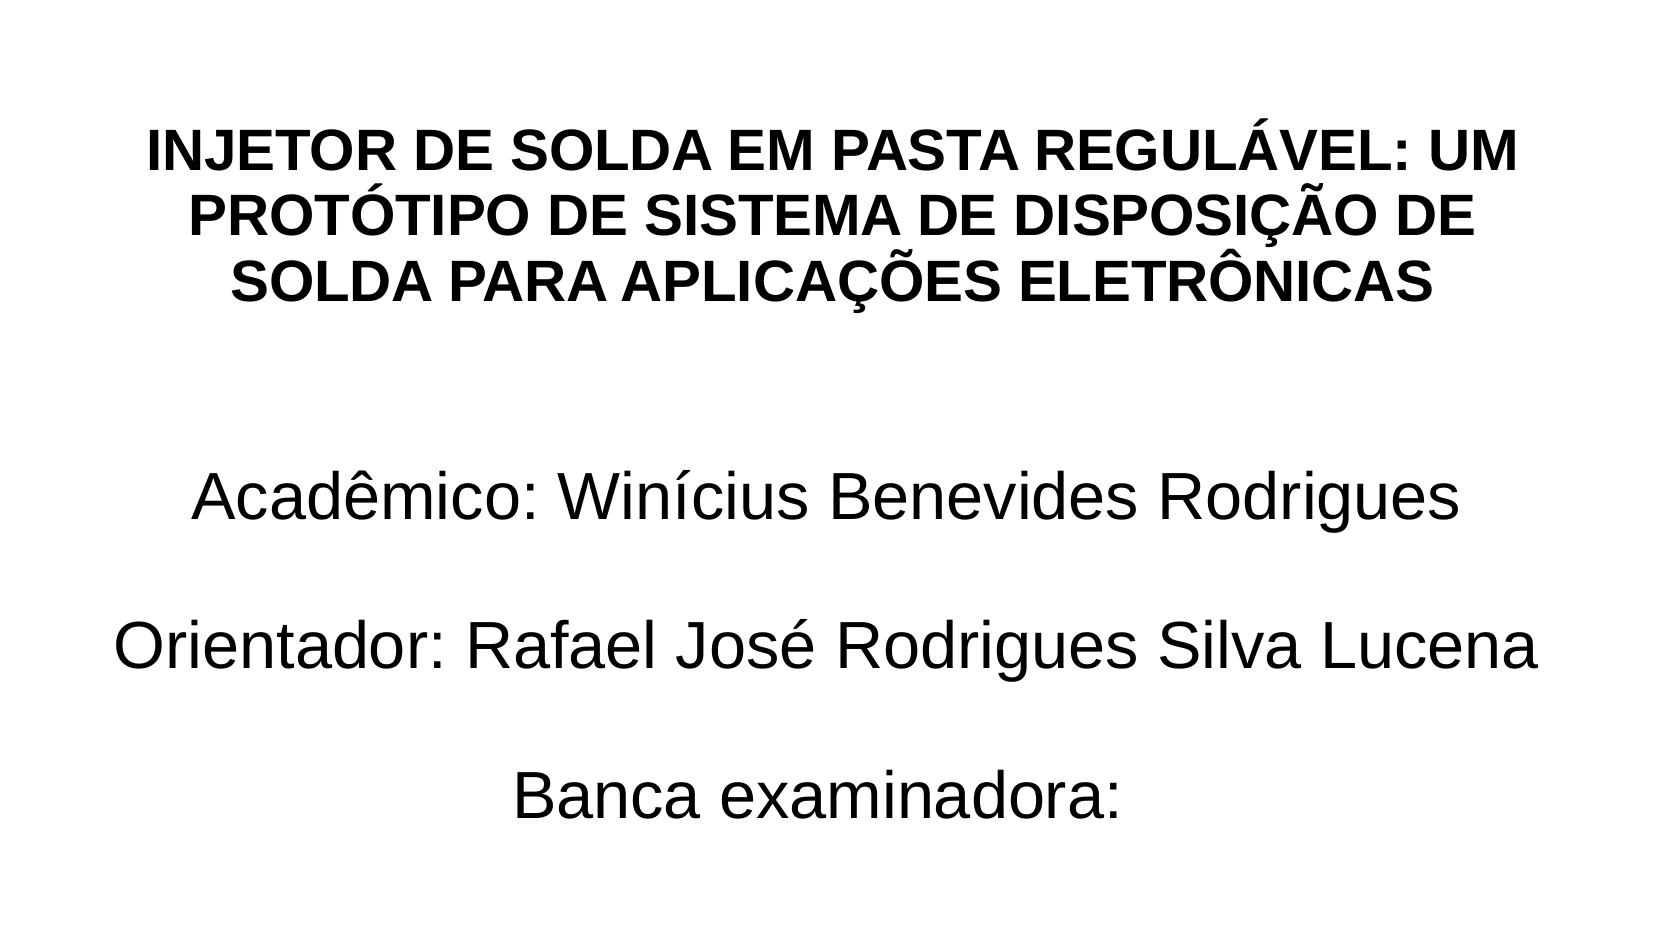

# INJETOR DE SOLDA EM PASTA REGULÁVEL: UM PROTÓTIPO DE SISTEMA DE DISPOSIÇÃO DE SOLDA PARA APLICAÇÕES ELETRÔNICAS
Acadêmico: Winícius Benevides Rodrigues
Orientador: Rafael José Rodrigues Silva Lucena
Banca examinadora: